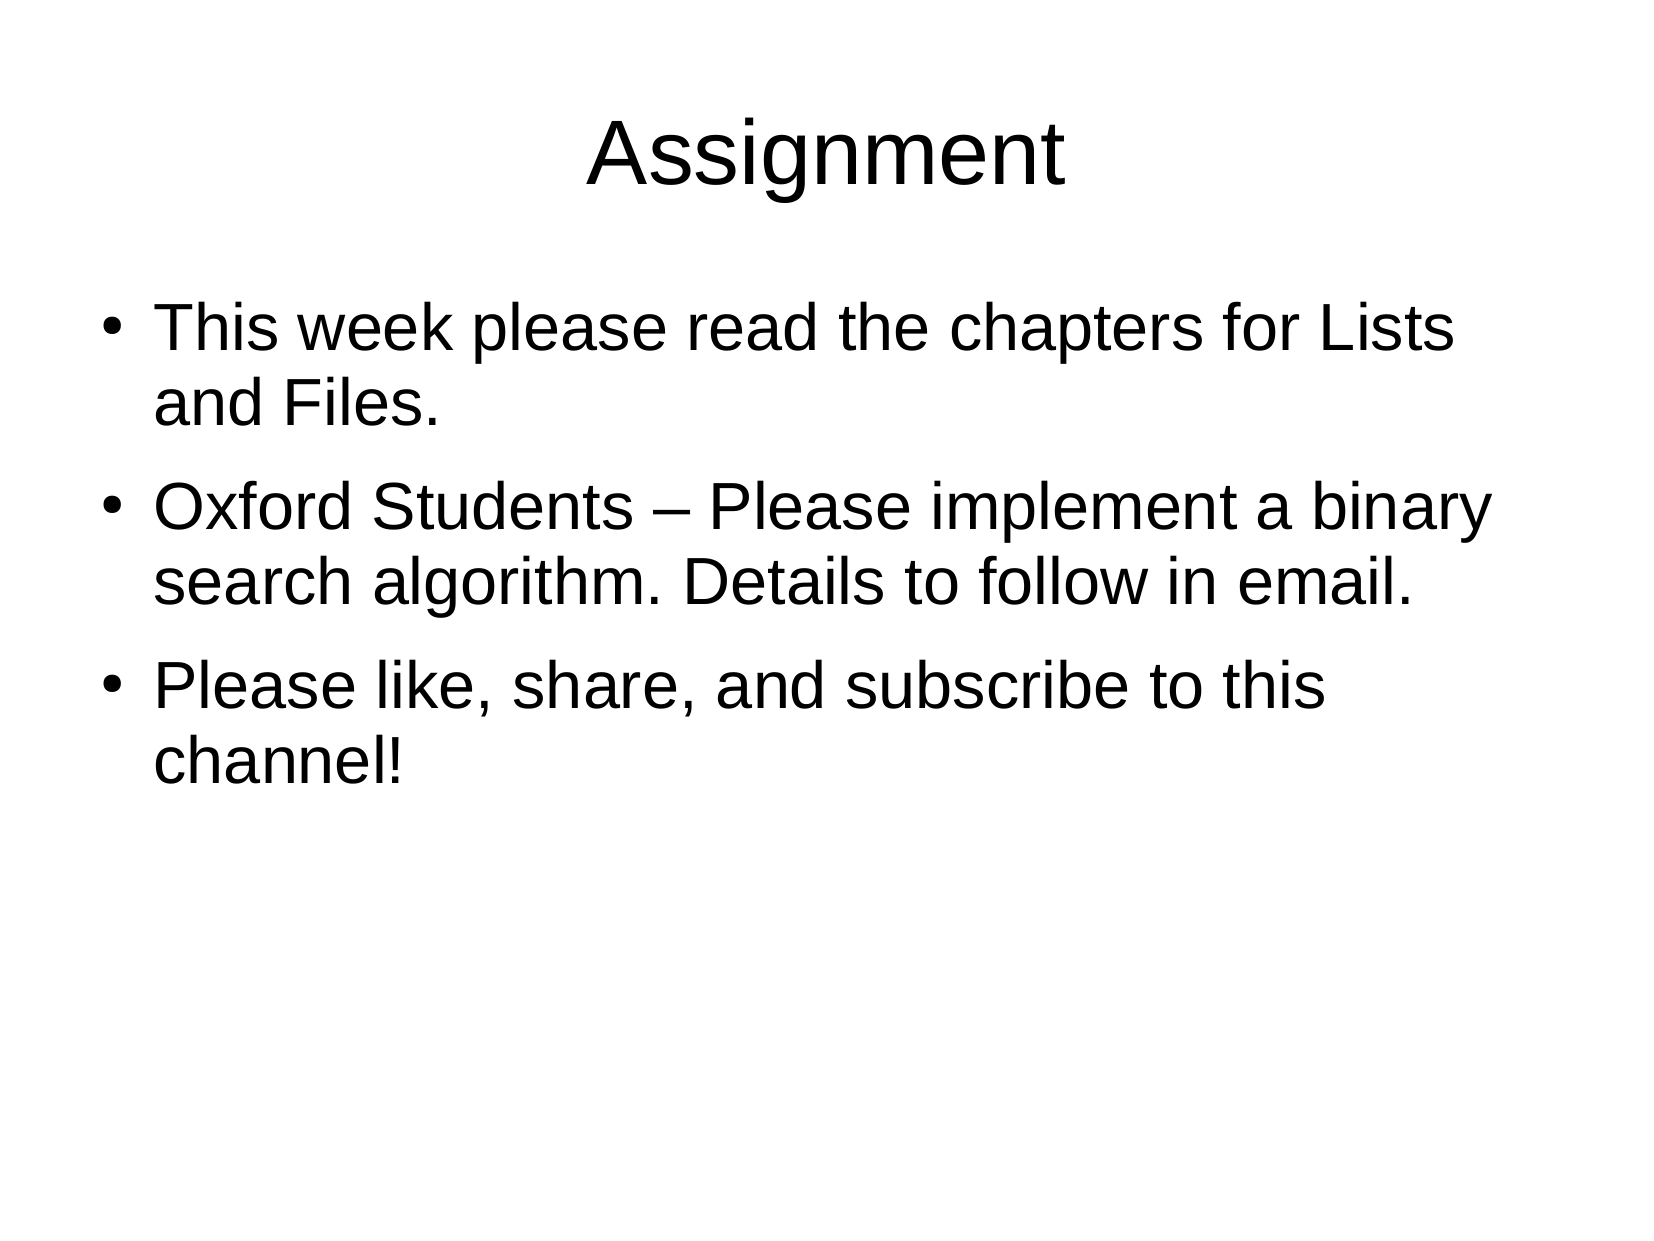

# Assignment
This week please read the chapters for Lists and Files.
Oxford Students – Please implement a binary search algorithm. Details to follow in email.
Please like, share, and subscribe to this channel!